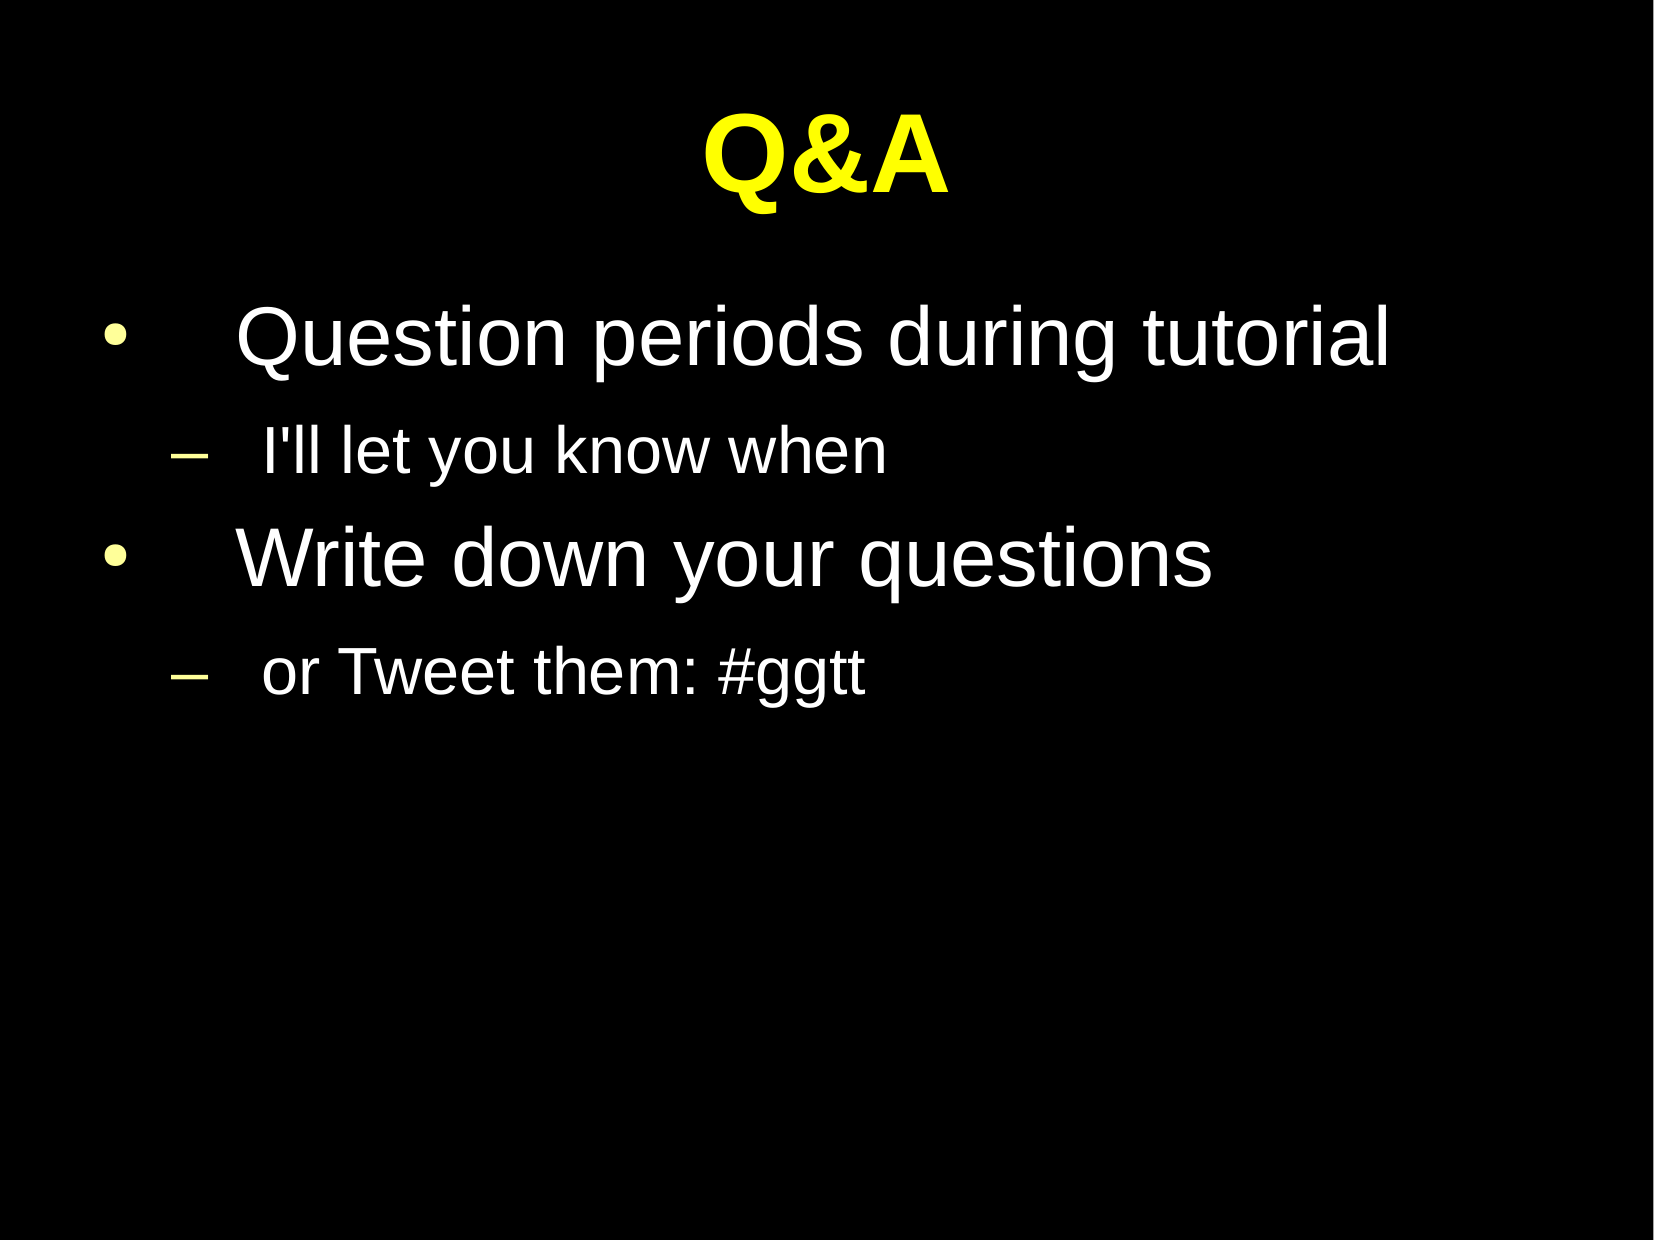

# Q&A
Question periods during tutorial
I'll let you know when
Write down your questions
or Tweet them: #ggtt